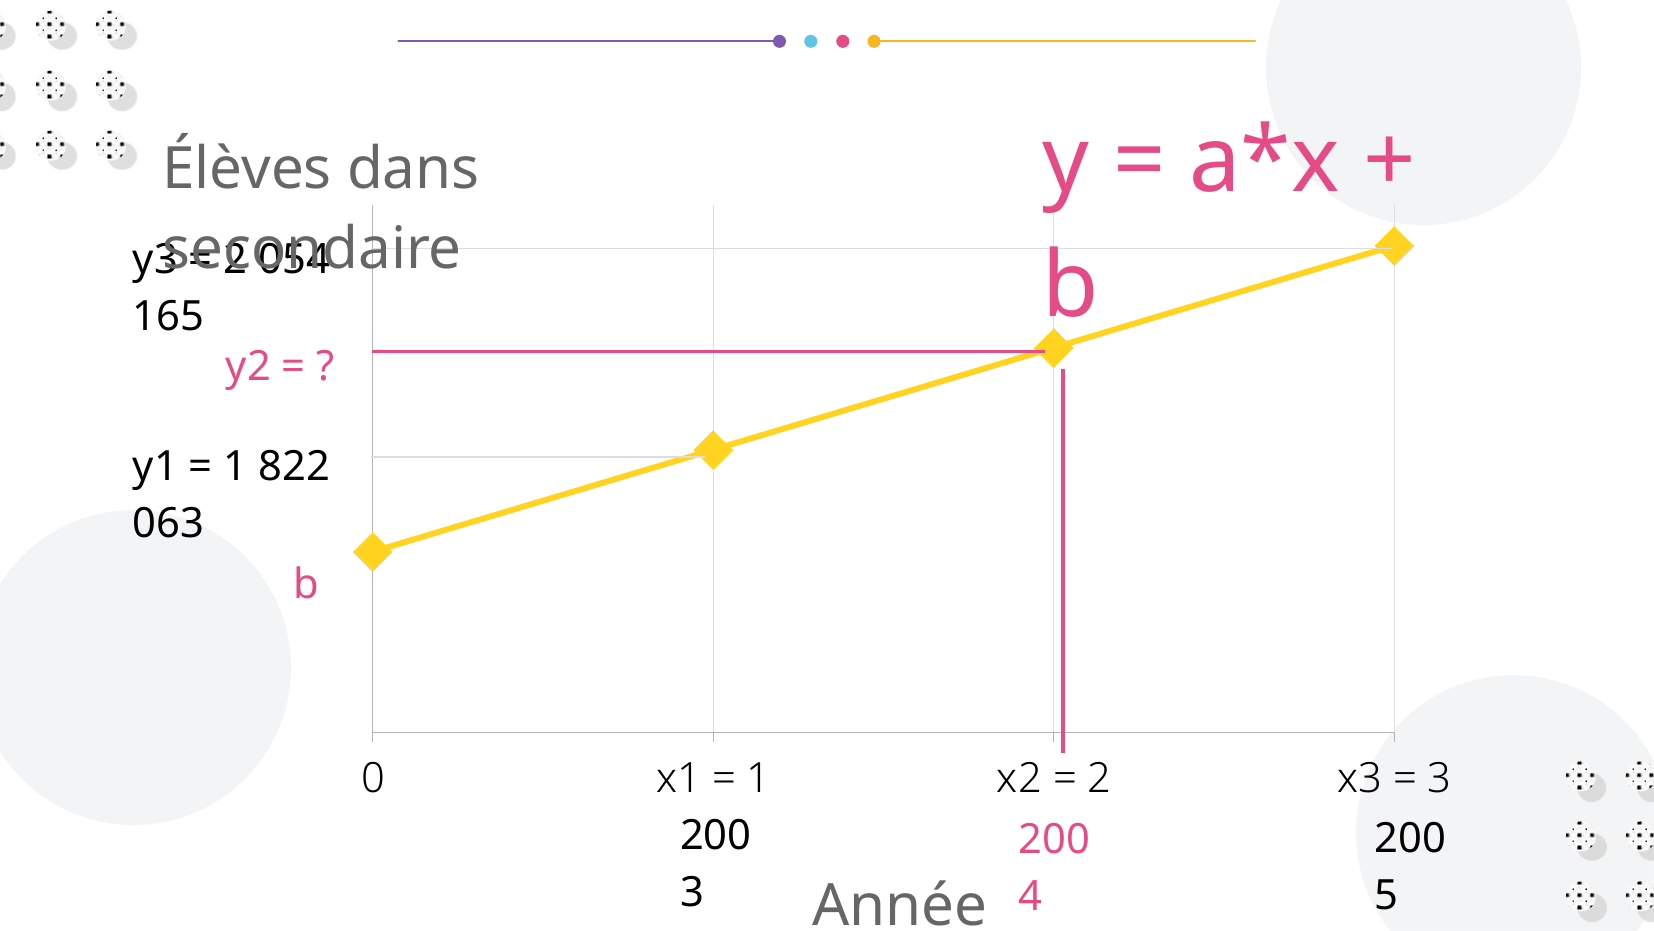

y = a*x + b
Élèves dans secondaire
### Chart
| Category | 3 colonne |
|---|---|
| 0 | 1706012.0 |
| x1 = 1 | 1822063.0 |
| x2 = 2 | 1938114.0 |
| x3 = 3 | 2054165.0 |y3 = 2 054 165
y2 = ?
y1 = 1 822 063
b
2003
2005
2004
Années